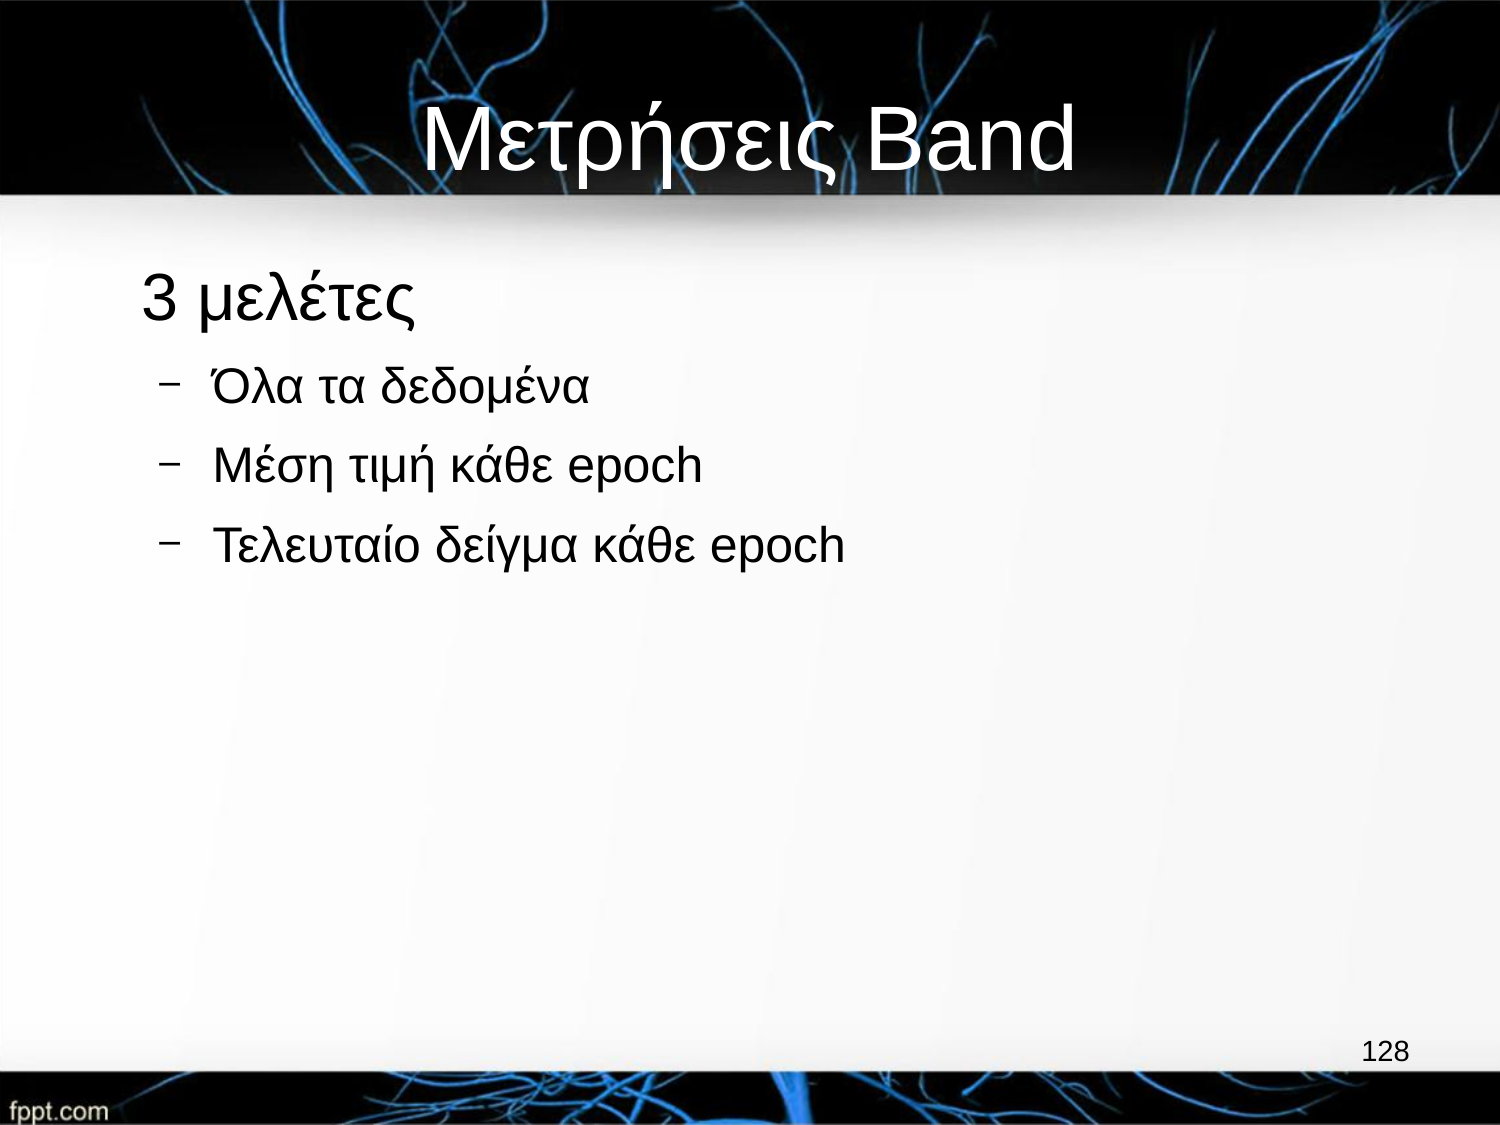

# Μετρήσεις Band
3 μελέτες
Όλα τα δεδομένα
Μέση τιμή κάθε epoch
Τελευταίο δείγμα κάθε epoch
128